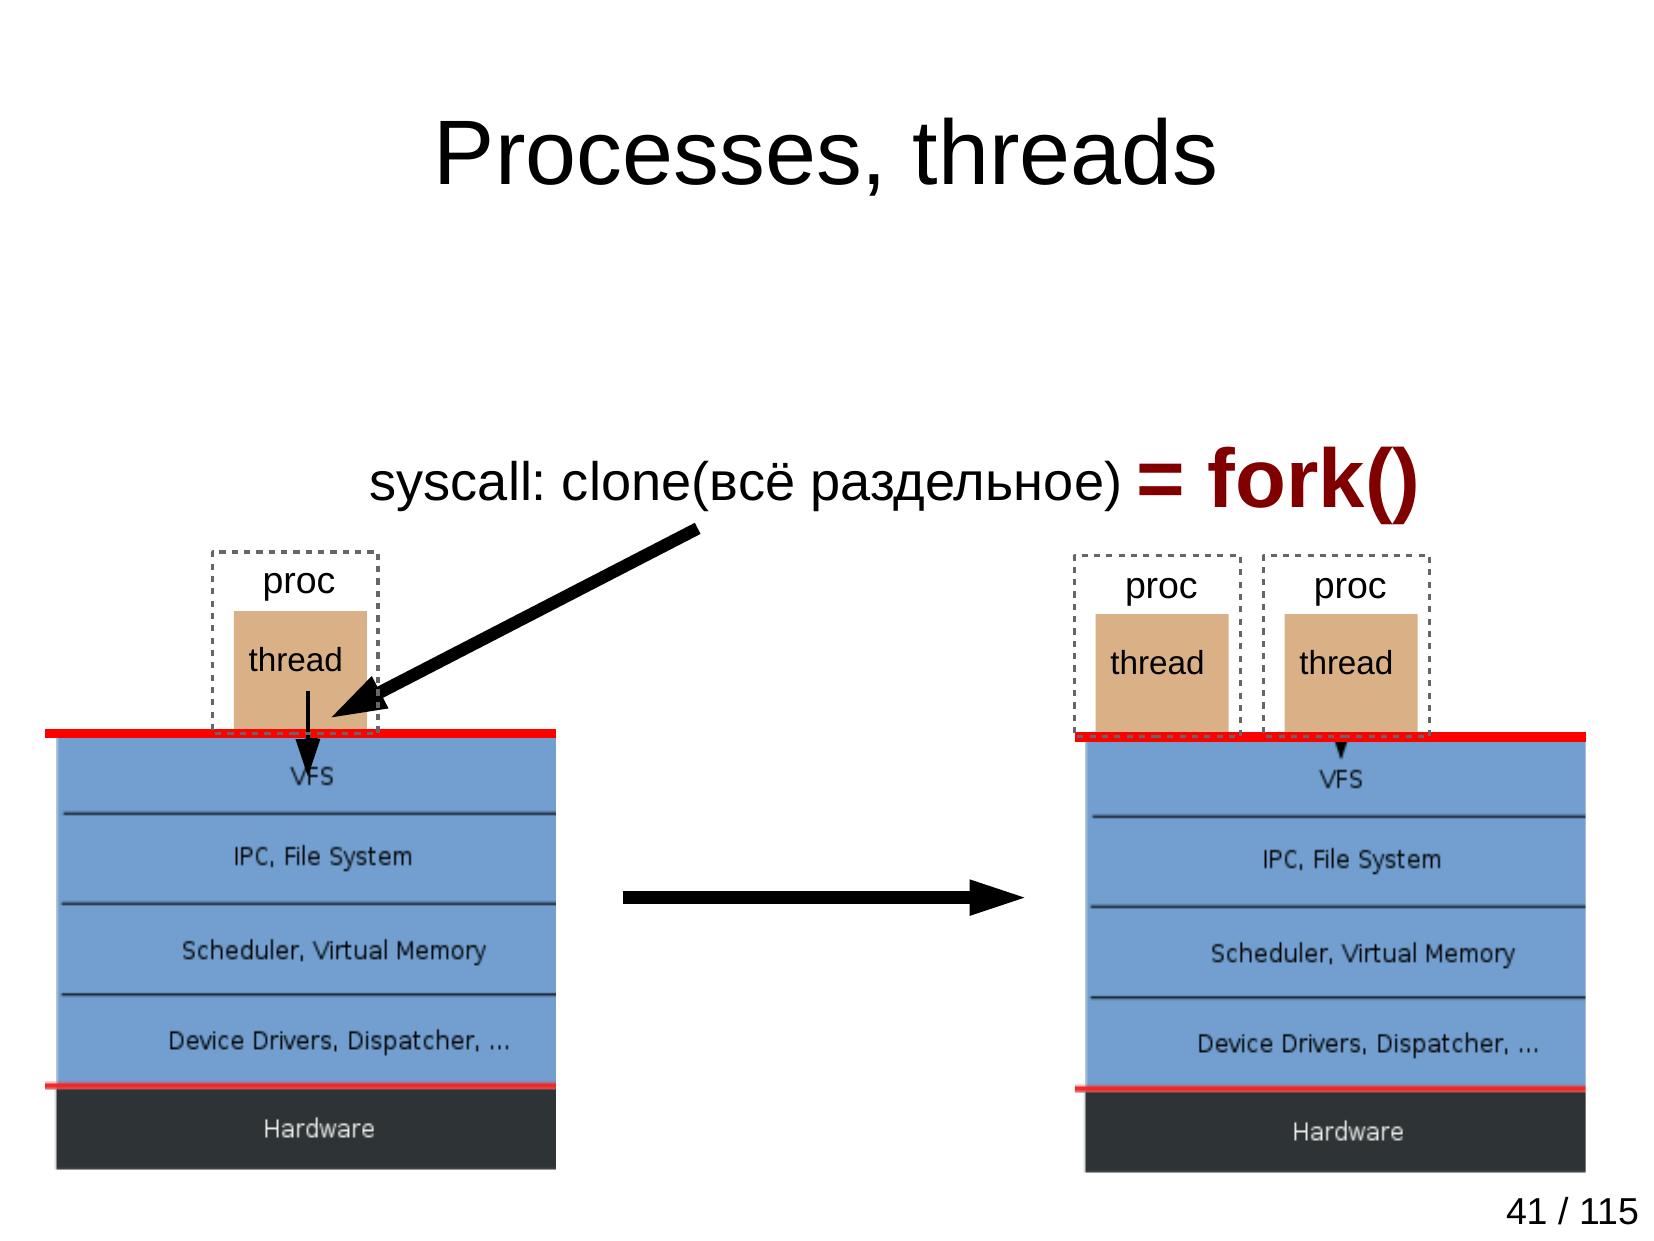

# Processes, threads
= fork()
syscall: clone(всё раздельное)
proc
proc
proc
thread
thread
thread